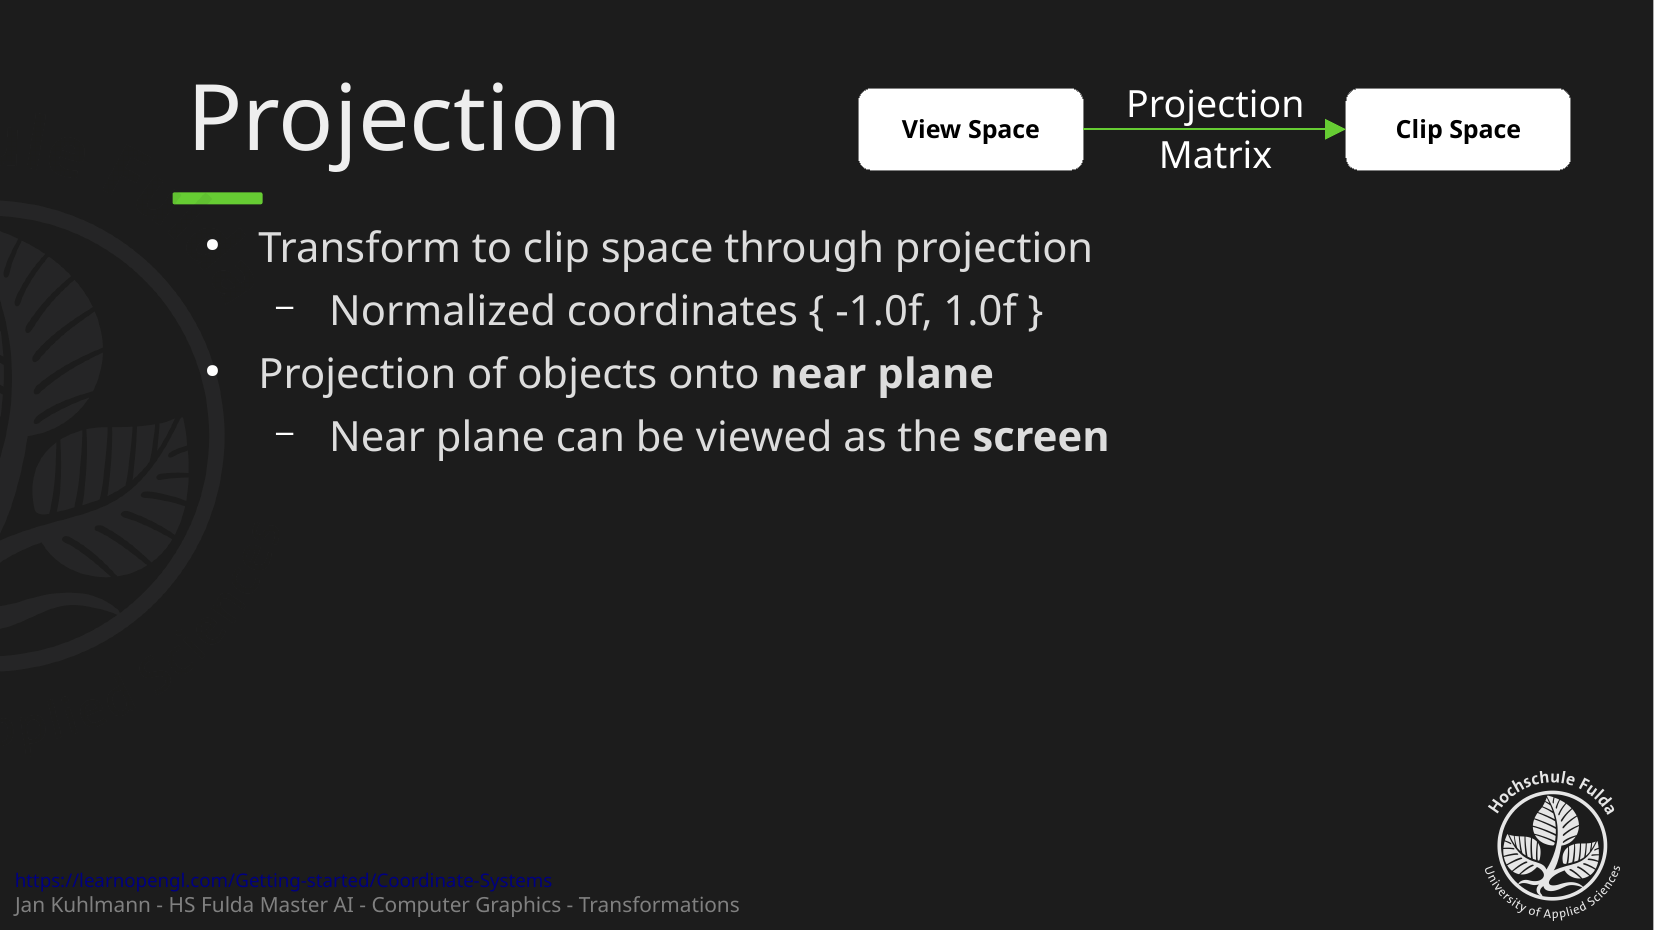

# Projection
Projection
Matrix
View Space
Clip Space
Transform to clip space through projection
Normalized coordinates { -1.0f, 1.0f }
Projection of objects onto near plane
Near plane can be viewed as the screen
Jan Kuhlmann - HS Fulda Master AI - Computer Graphics - Transformations
https://learnopengl.com/Getting-started/Coordinate-Systems